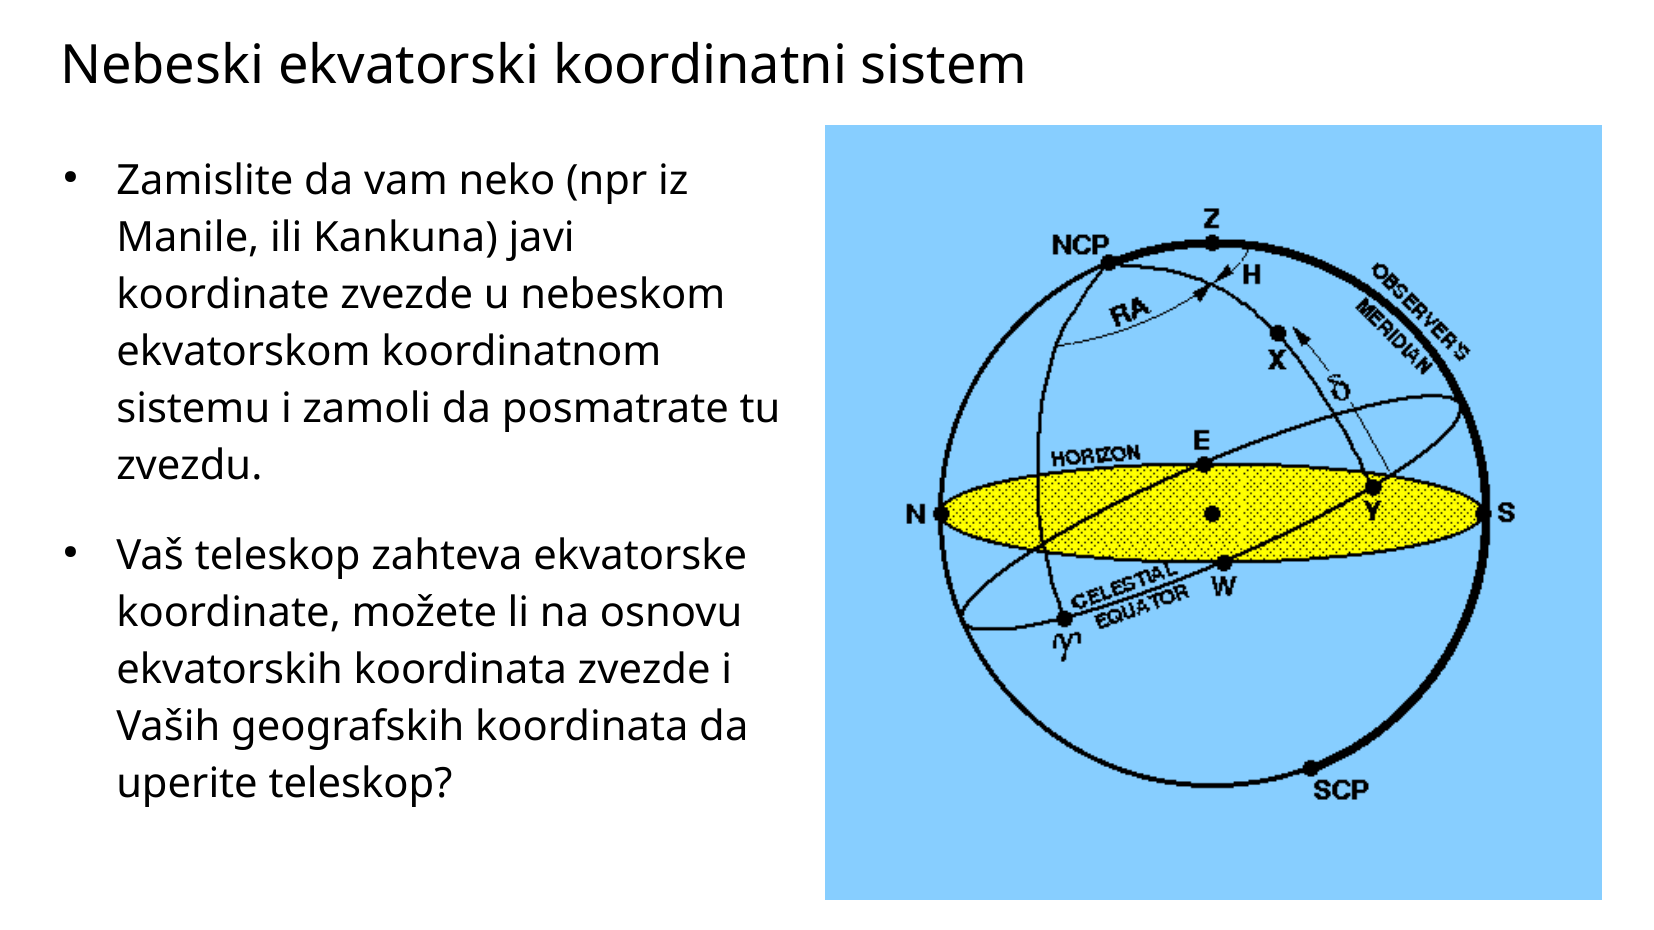

# Nebeski ekvatorski koordinatni sistem
Zamislite da vam neko (npr iz Manile, ili Kankuna) javi koordinate zvezde u nebeskom ekvatorskom koordinatnom sistemu i zamoli da posmatrate tu zvezdu.
Vaš teleskop zahteva ekvatorske koordinate, možete li na osnovu ekvatorskih koordinata zvezde i Vaših geografskih koordinata da uperite teleskop?